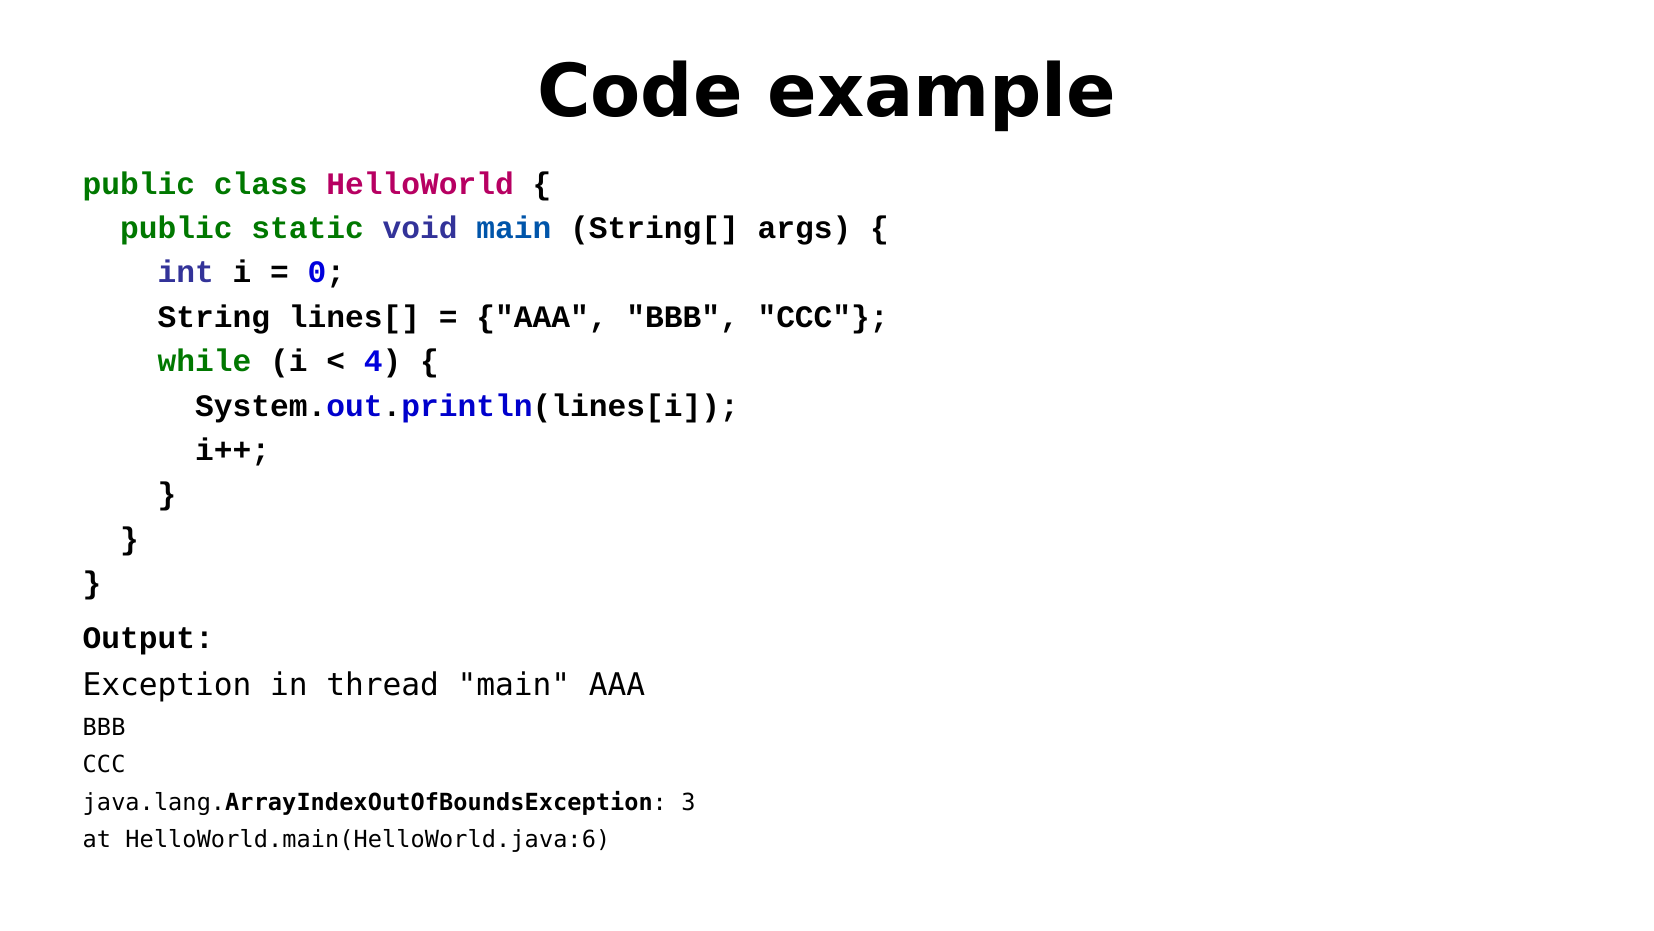

# Code example
public class HelloWorld {
 public static void main (String[] args) {
 int i = 0;
 String lines[] = {"AAA", "BBB", "CCC"};
 while (i < 4) {
 System.out.println(lines[i]);
 i++;
 }
 }
}
Output:
Exception in thread "main" AAA
BBB
CCC
java.lang.ArrayIndexOutOfBoundsException: 3
at HelloWorld.main(HelloWorld.java:6)